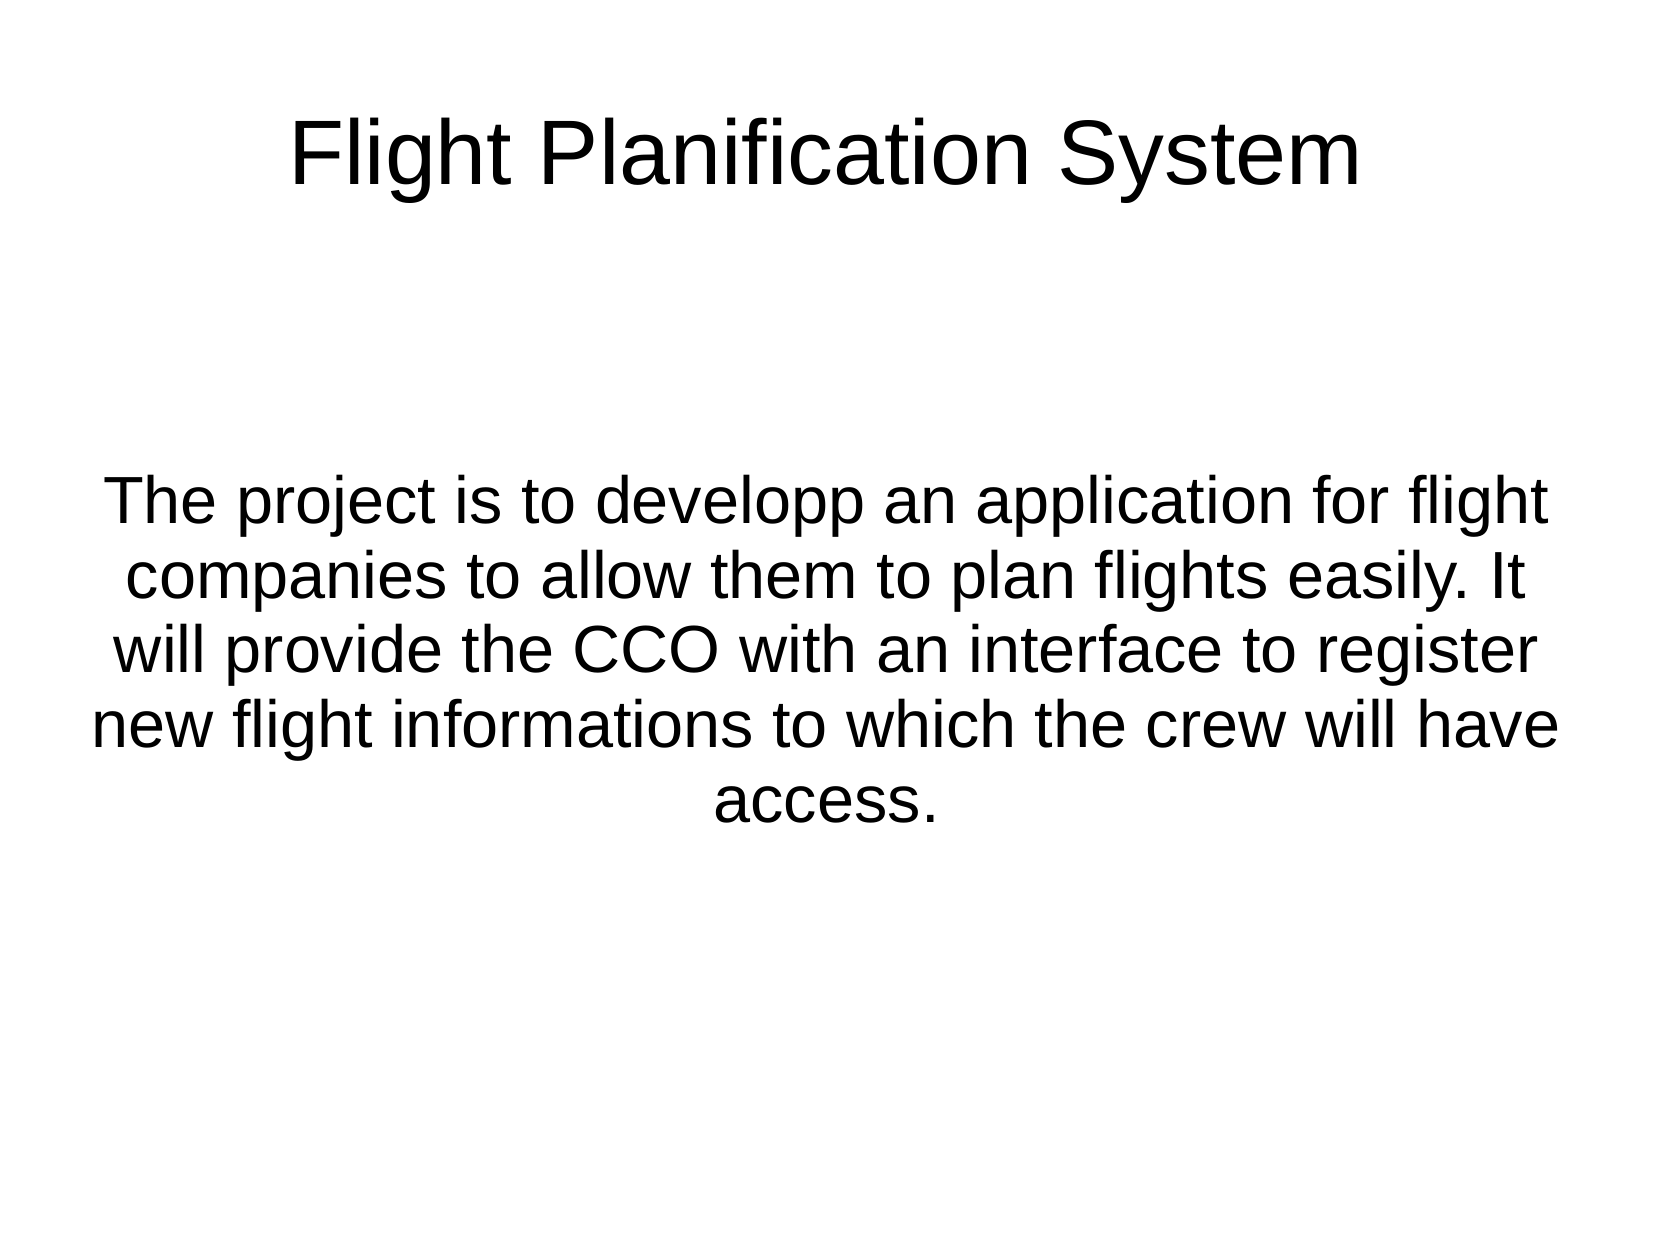

# Flight Planification System
The project is to developp an application for flight companies to allow them to plan flights easily. It will provide the CCO with an interface to register new flight informations to which the crew will have access.